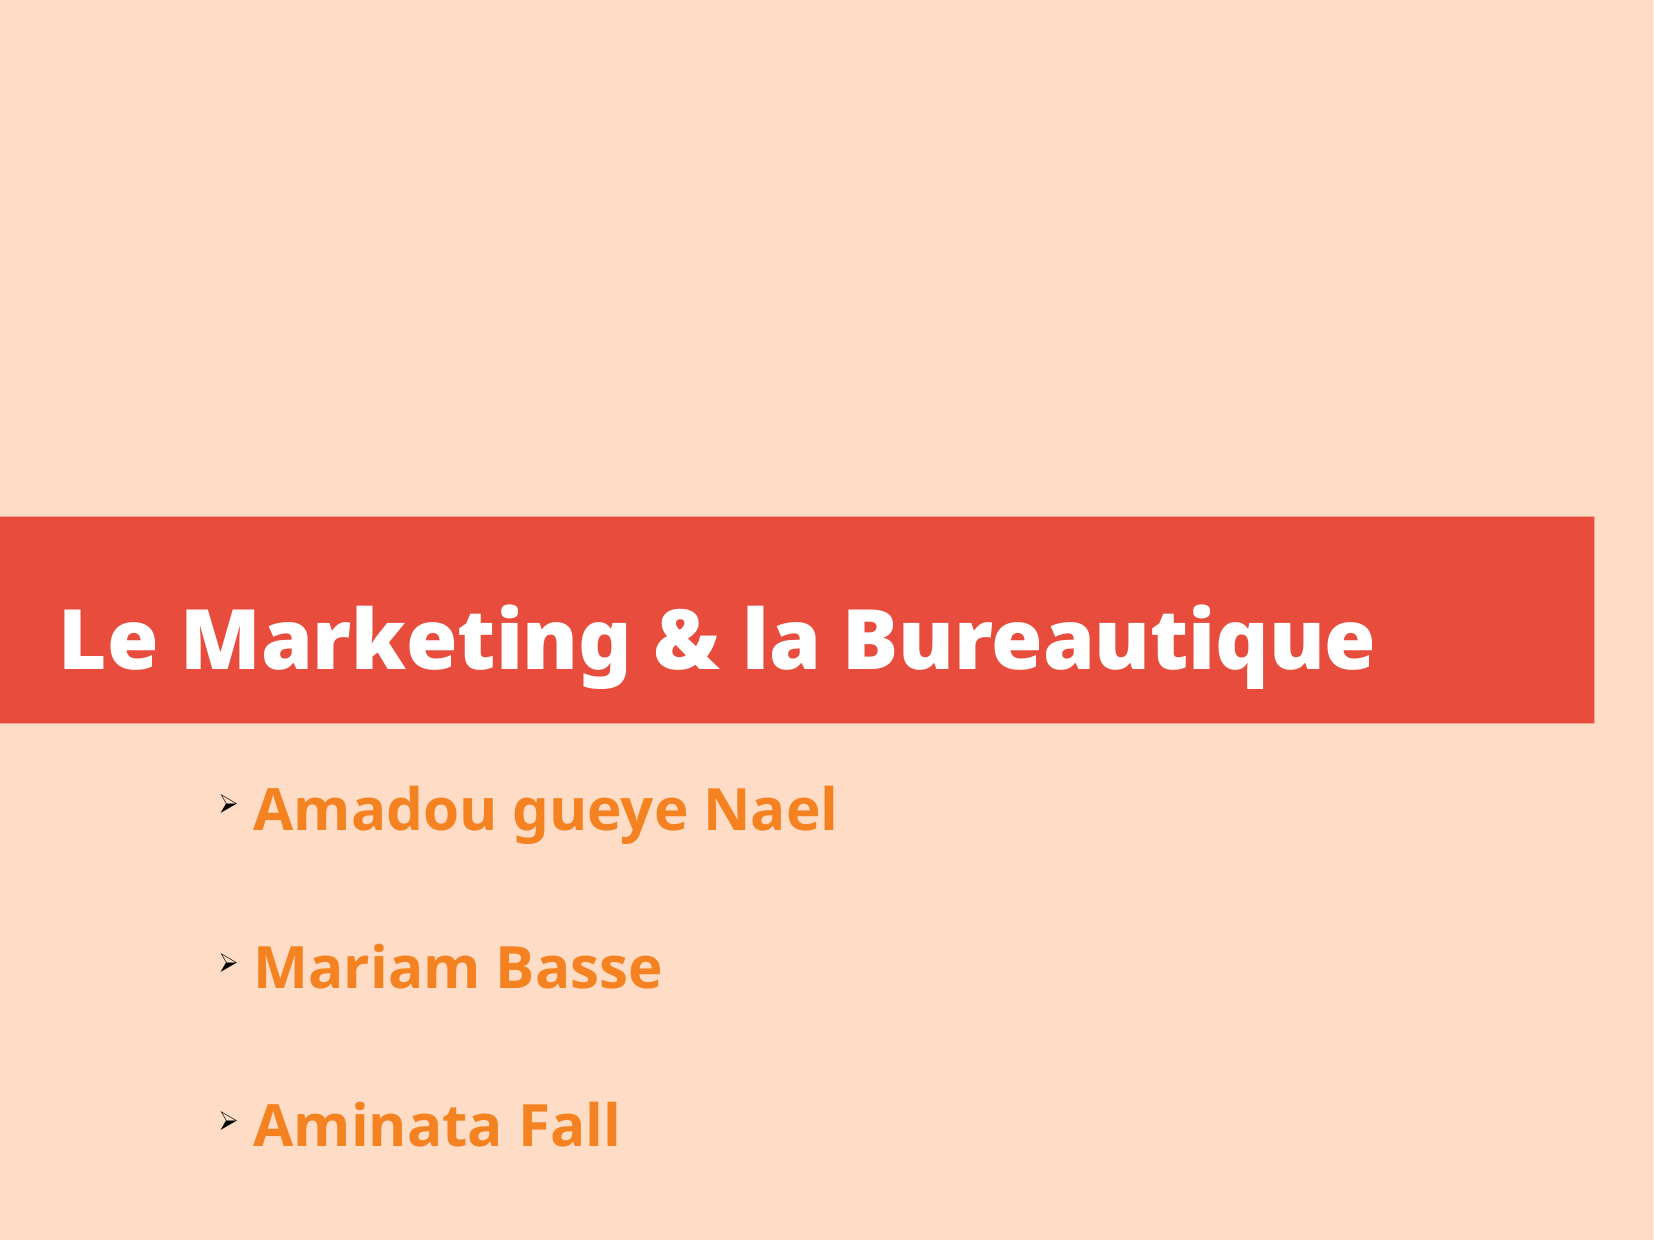

# Le Marketing & la Bureautique
Amadou gueye Nael
Mariam Basse
Aminata Fall
Pape massar Sow